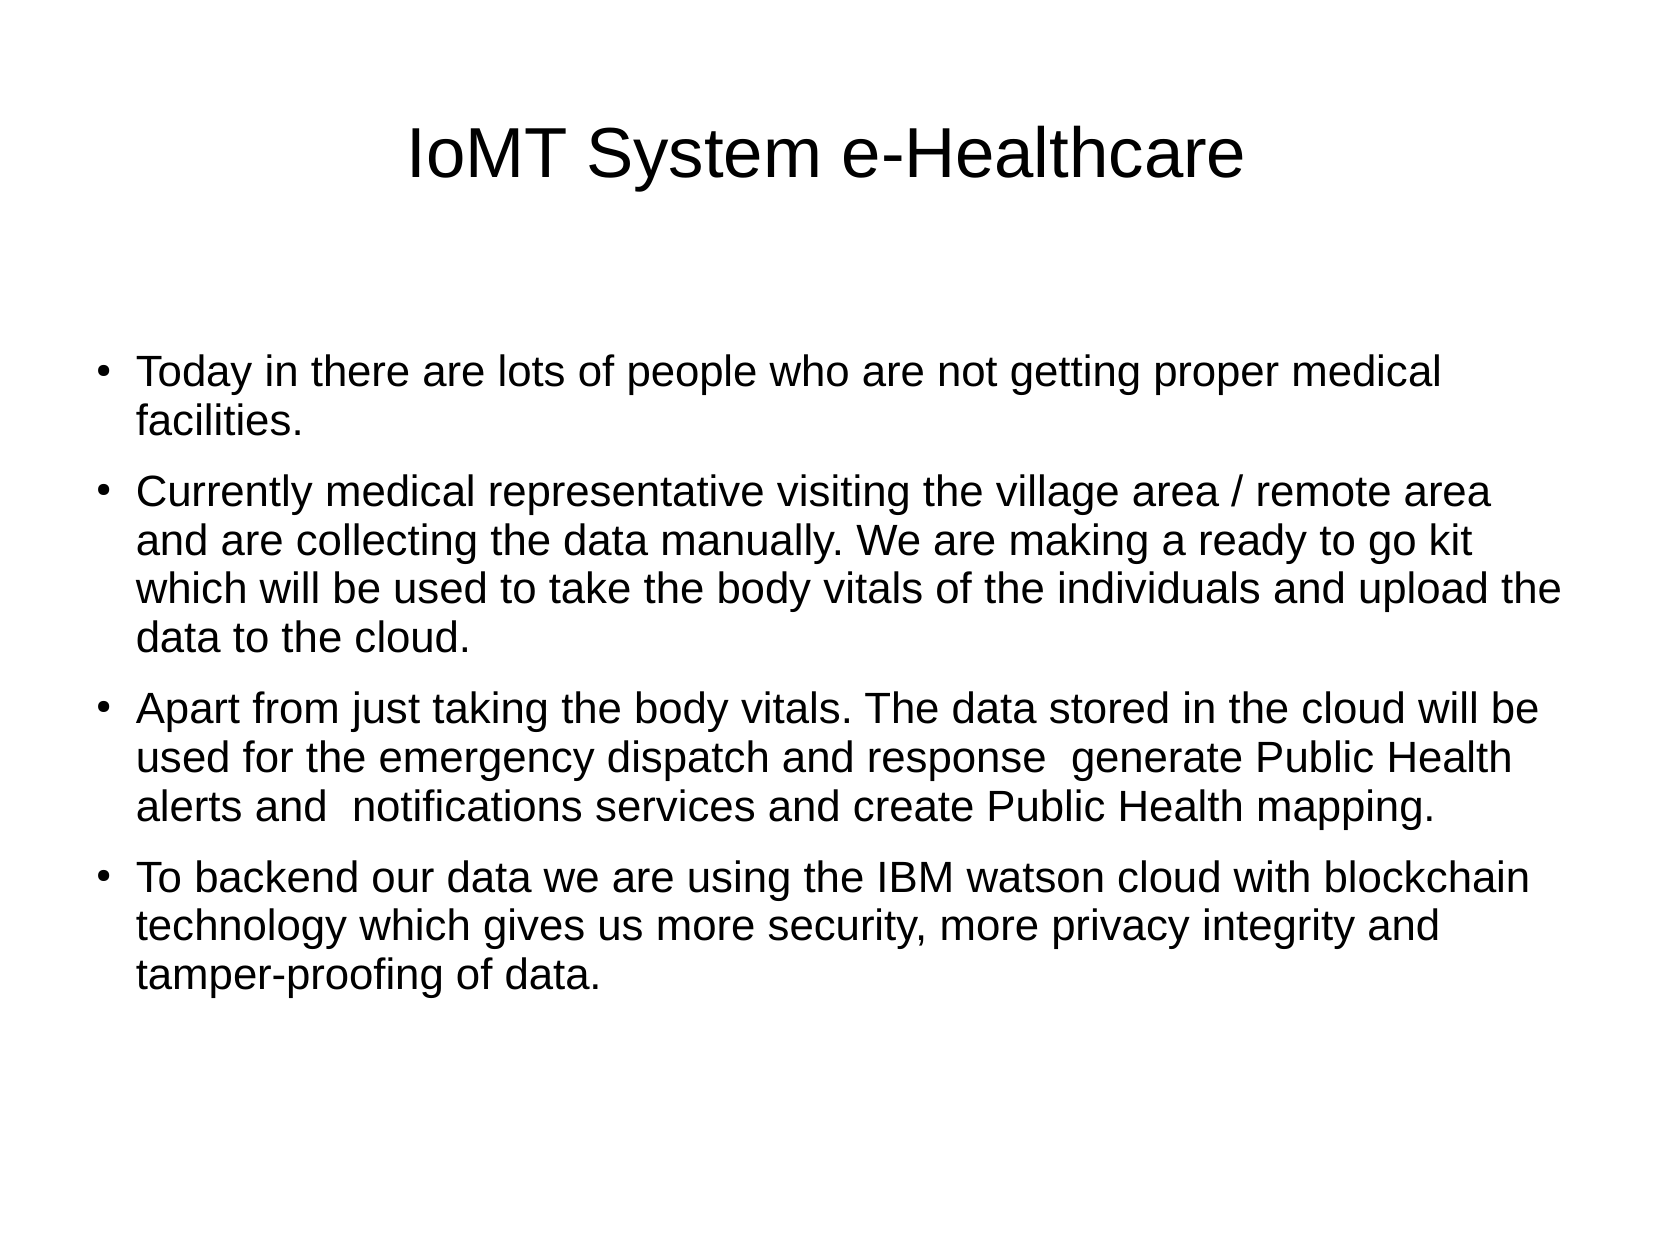

# IoMT System e-Healthcare
Today in there are lots of people who are not getting proper medical facilities.
Currently medical representative visiting the village area / remote area and are collecting the data manually. We are making a ready to go kit which will be used to take the body vitals of the individuals and upload the data to the cloud.
Apart from just taking the body vitals. The data stored in the cloud will be used for the emergency dispatch and response generate Public Health alerts and notifications services and create Public Health mapping.
To backend our data we are using the IBM watson cloud with blockchain technology which gives us more security, more privacy integrity and tamper-proofing of data.